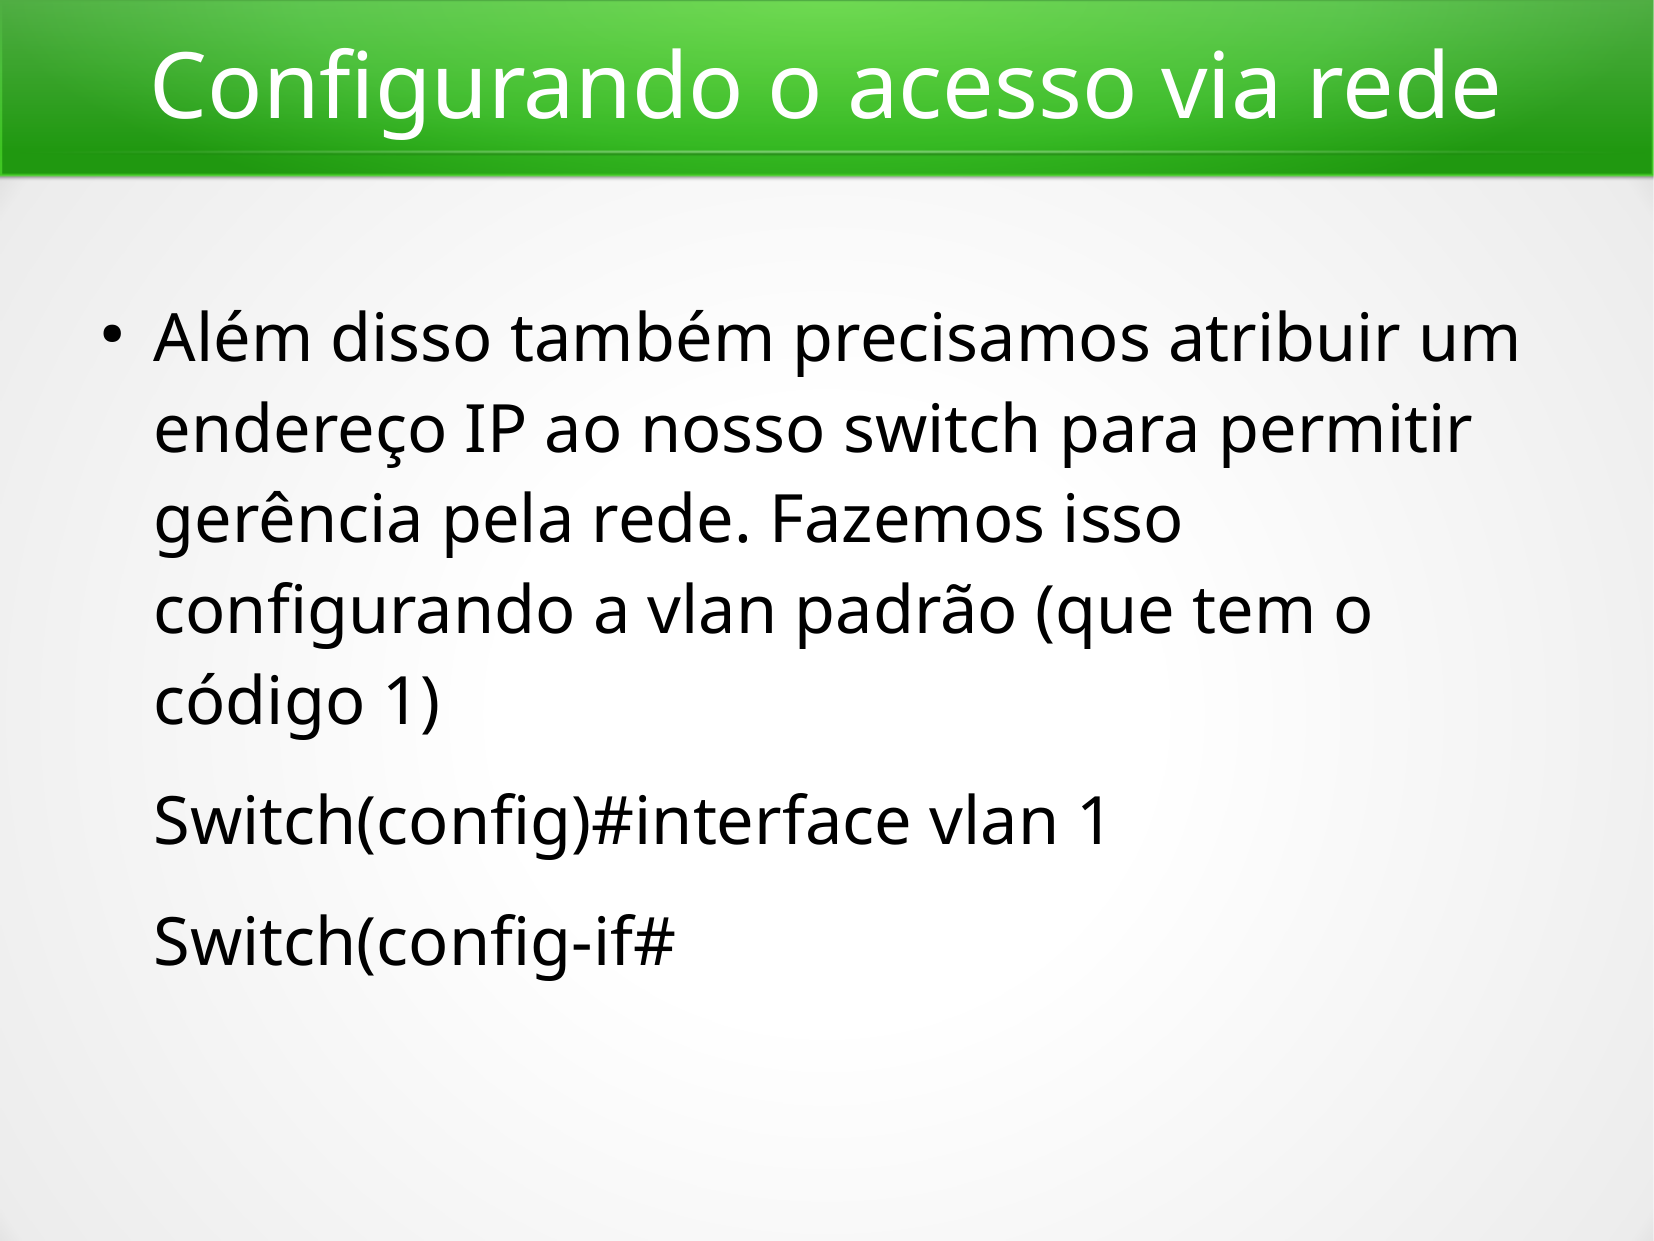

# Configurando o acesso via rede
Além disso também precisamos atribuir um endereço IP ao nosso switch para permitir gerência pela rede. Fazemos isso configurando a vlan padrão (que tem o código 1)
Switch(config)#interface vlan 1
Switch(config-if#